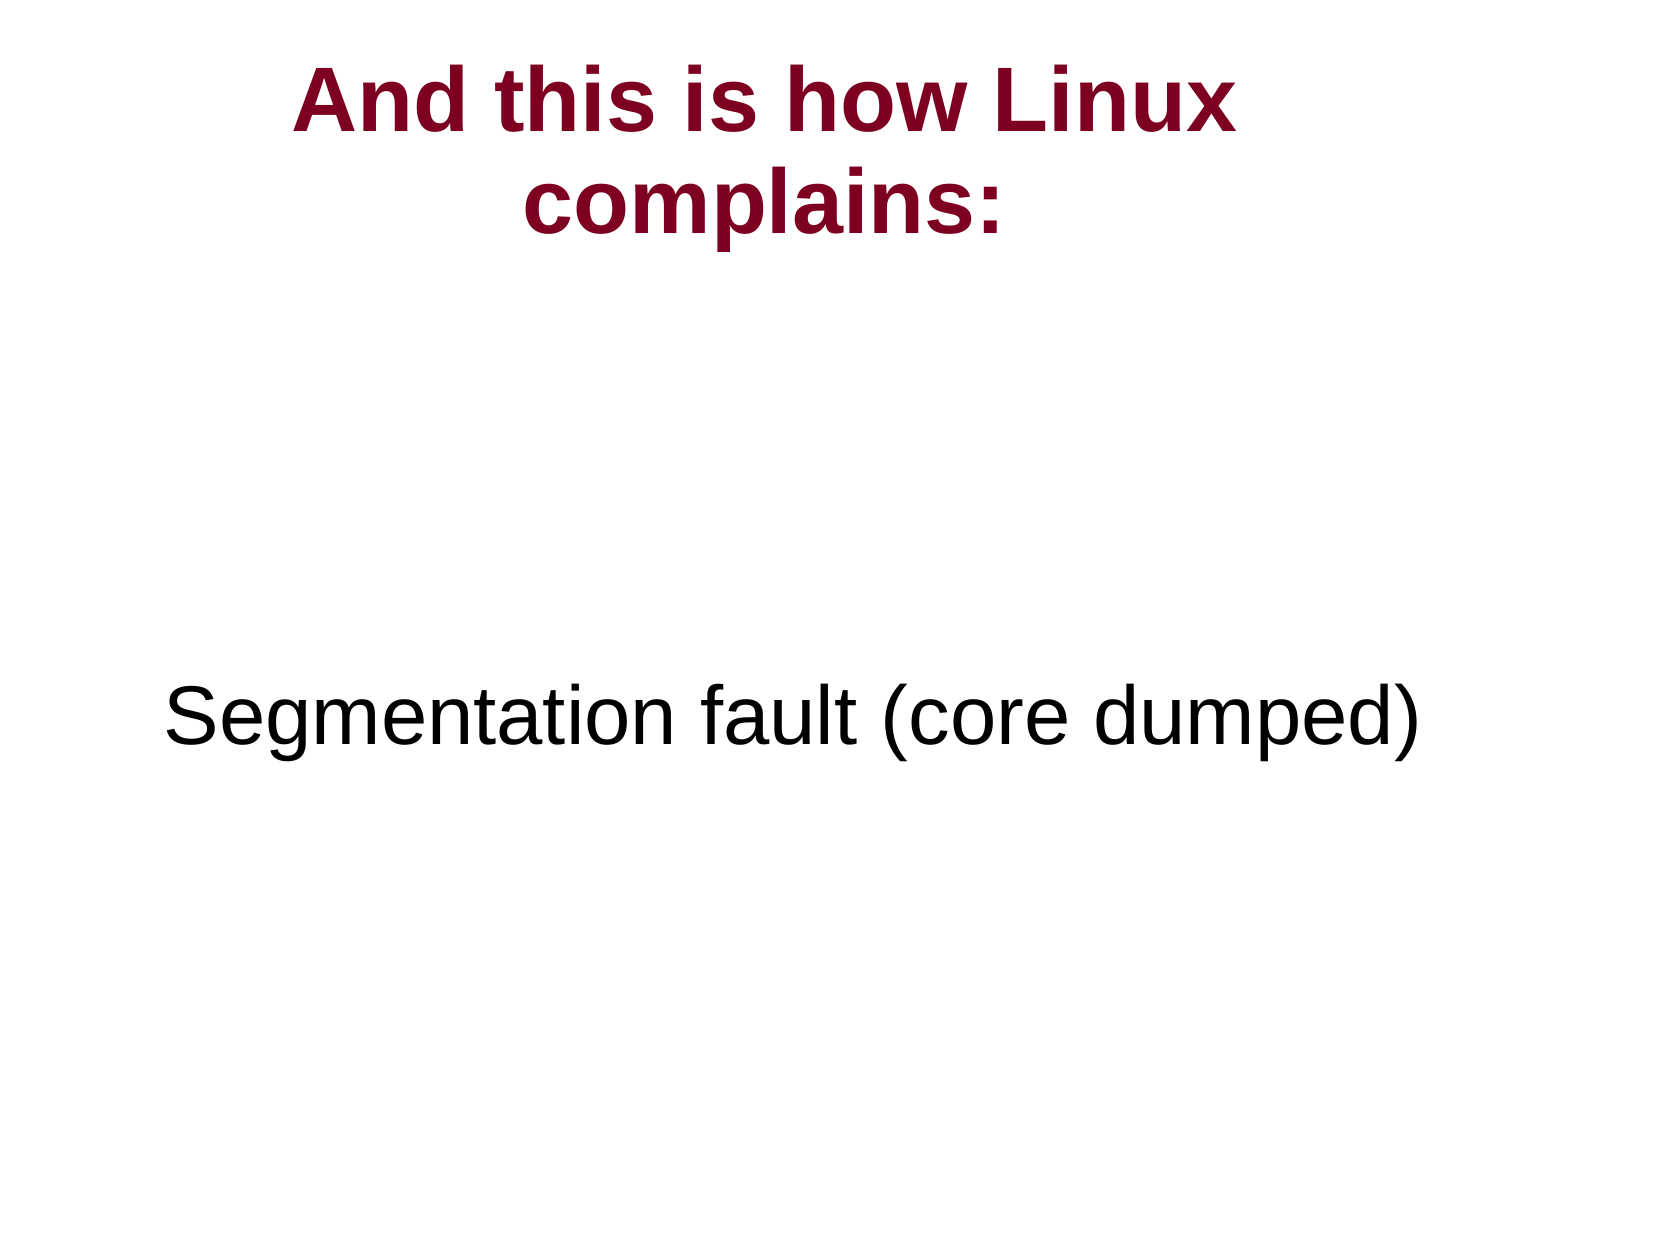

# And this is how Linux complains:
Segmentation fault (core dumped)